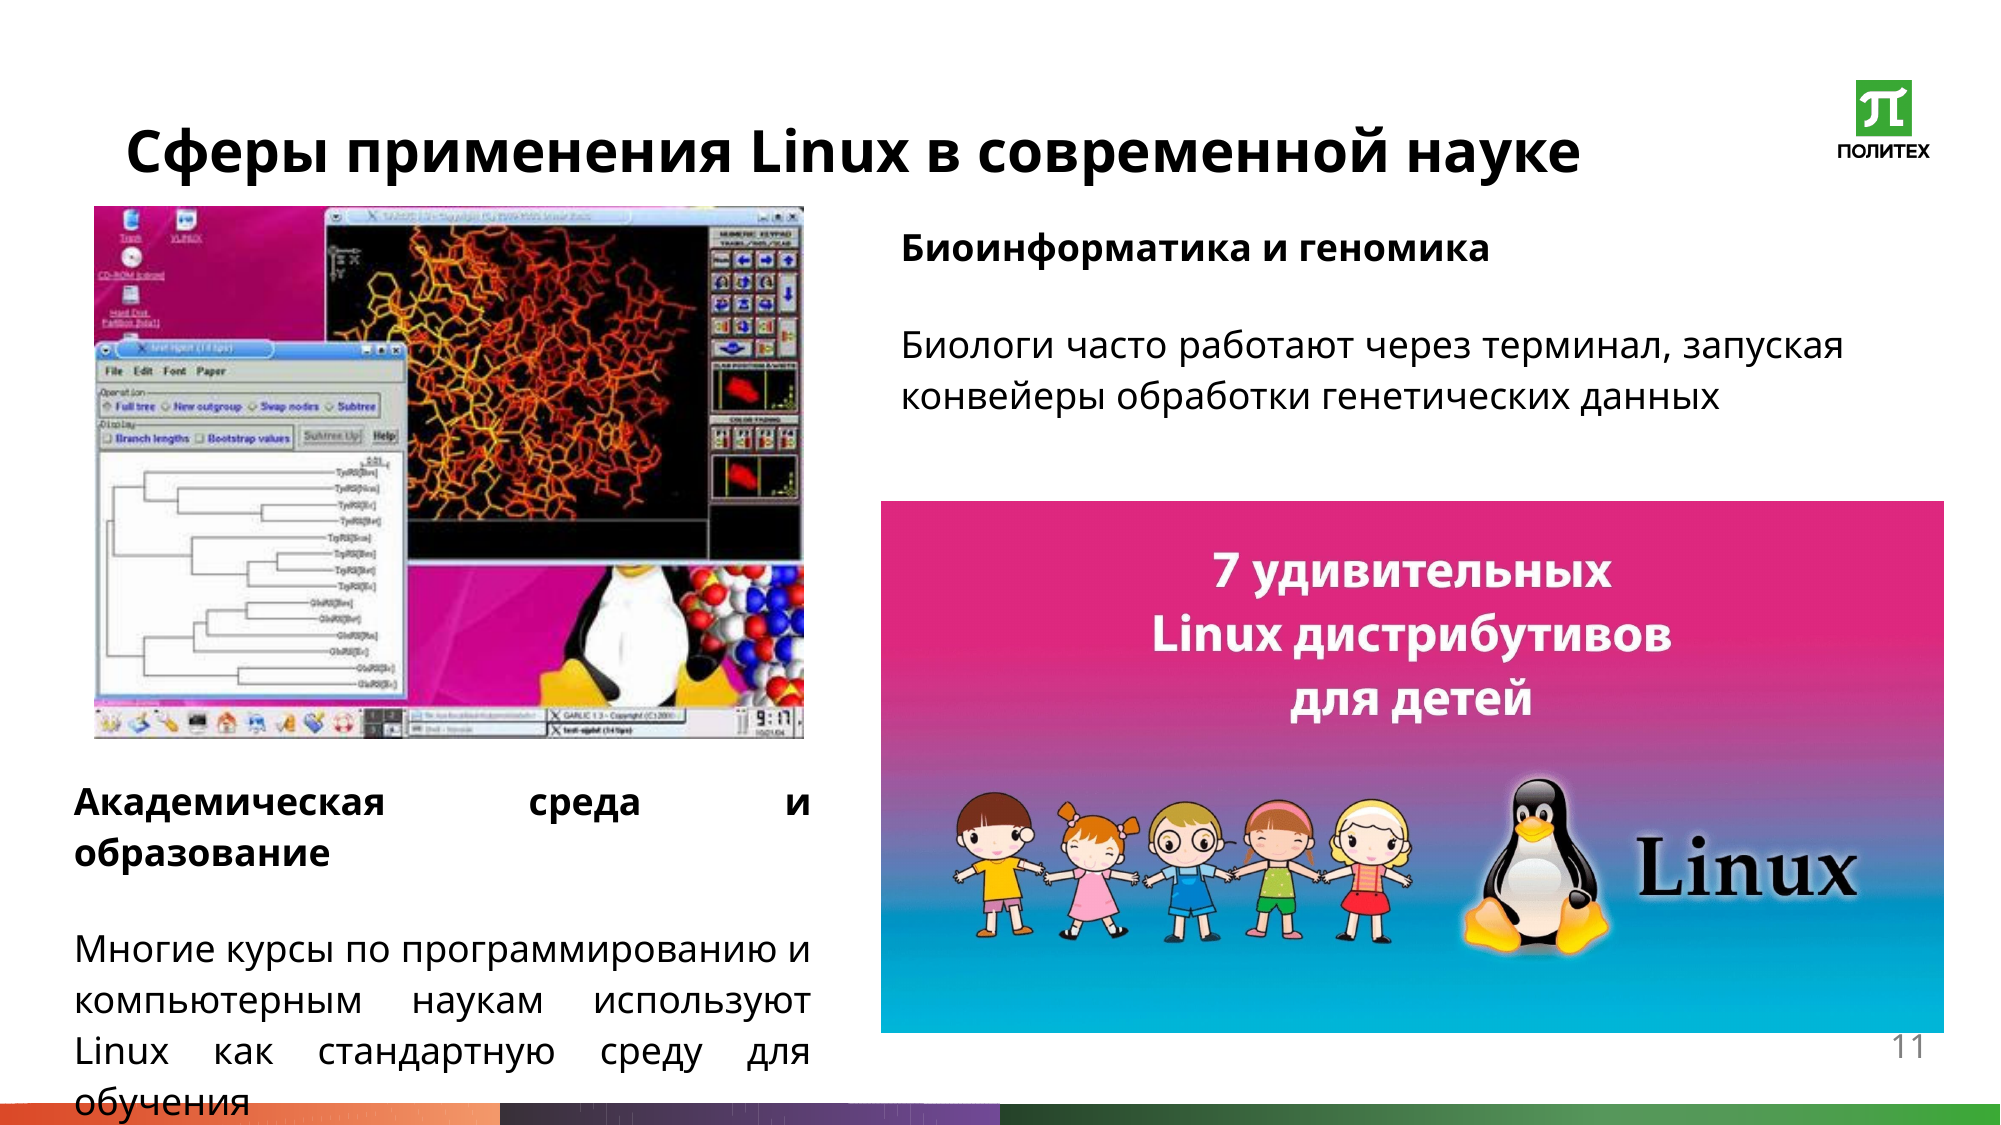

Сферы применения Linux в современной науке
Биоинформатика и геномика
Биологи часто работают через терминал, запуская конвейеры обработки генетических данных
Академическая среда и образование
Многие курсы по программированию и компьютерным наукам используют Linux как стандартную среду для обучения